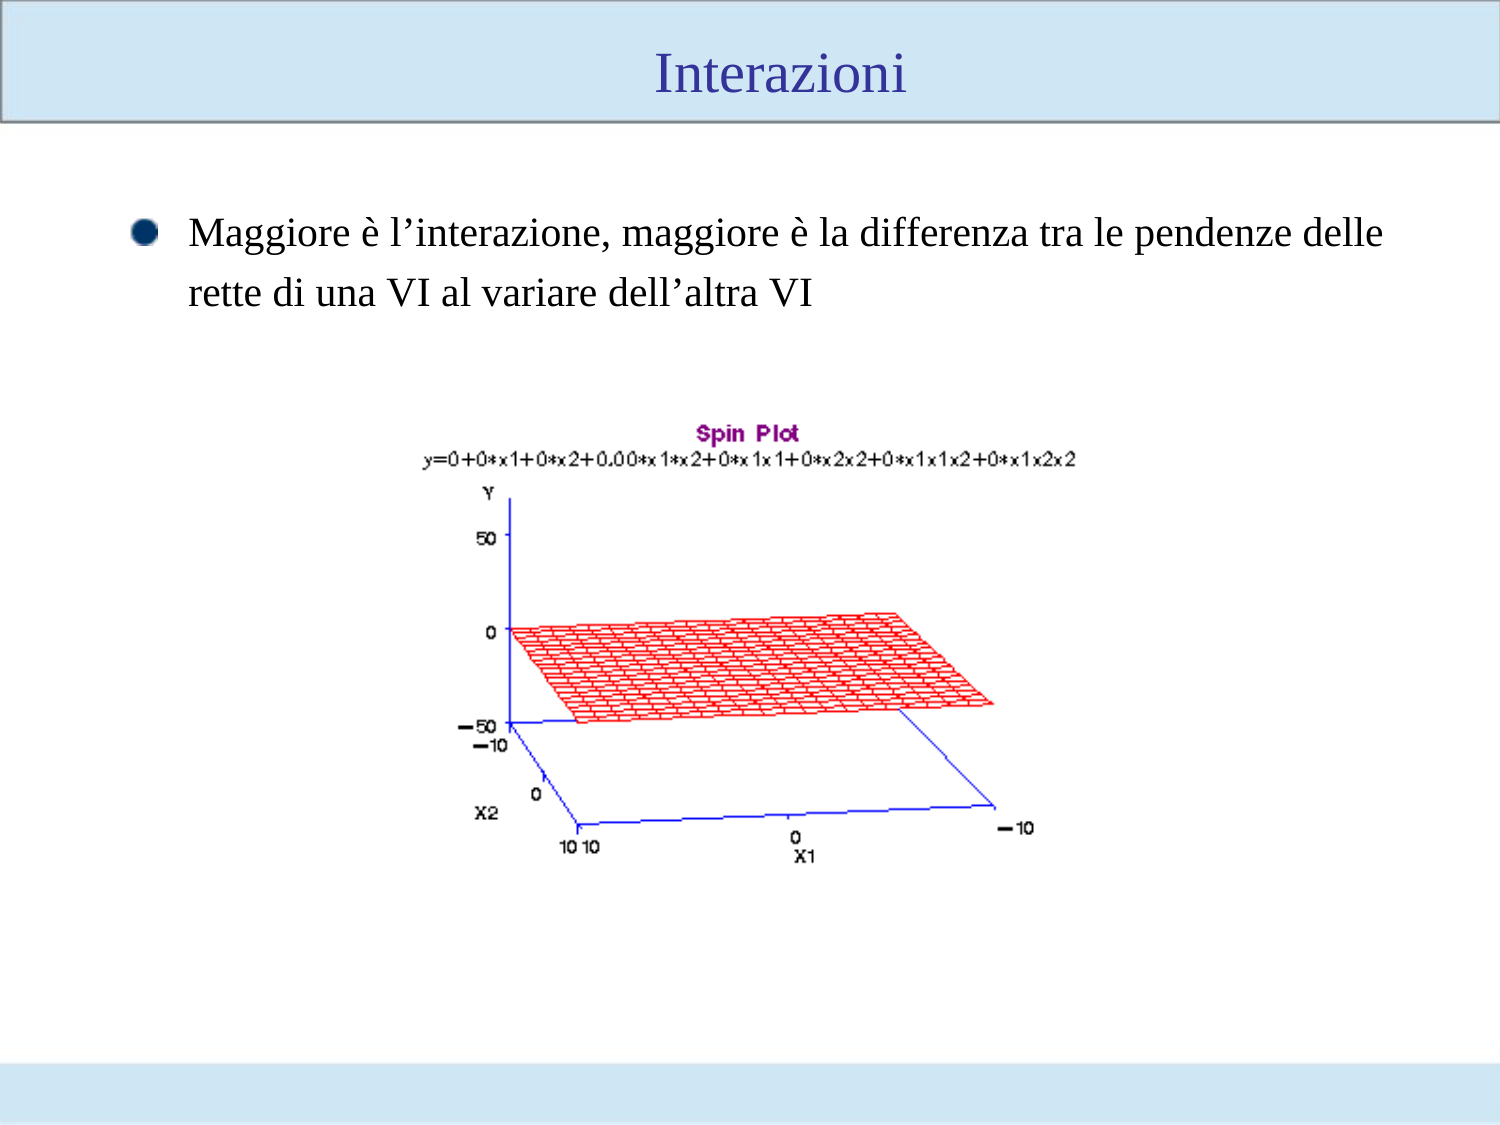

# Interazioni
Maggiore è l’interazione, maggiore è la differenza tra le pendenze delle rette di una VI al variare dell’altra VI